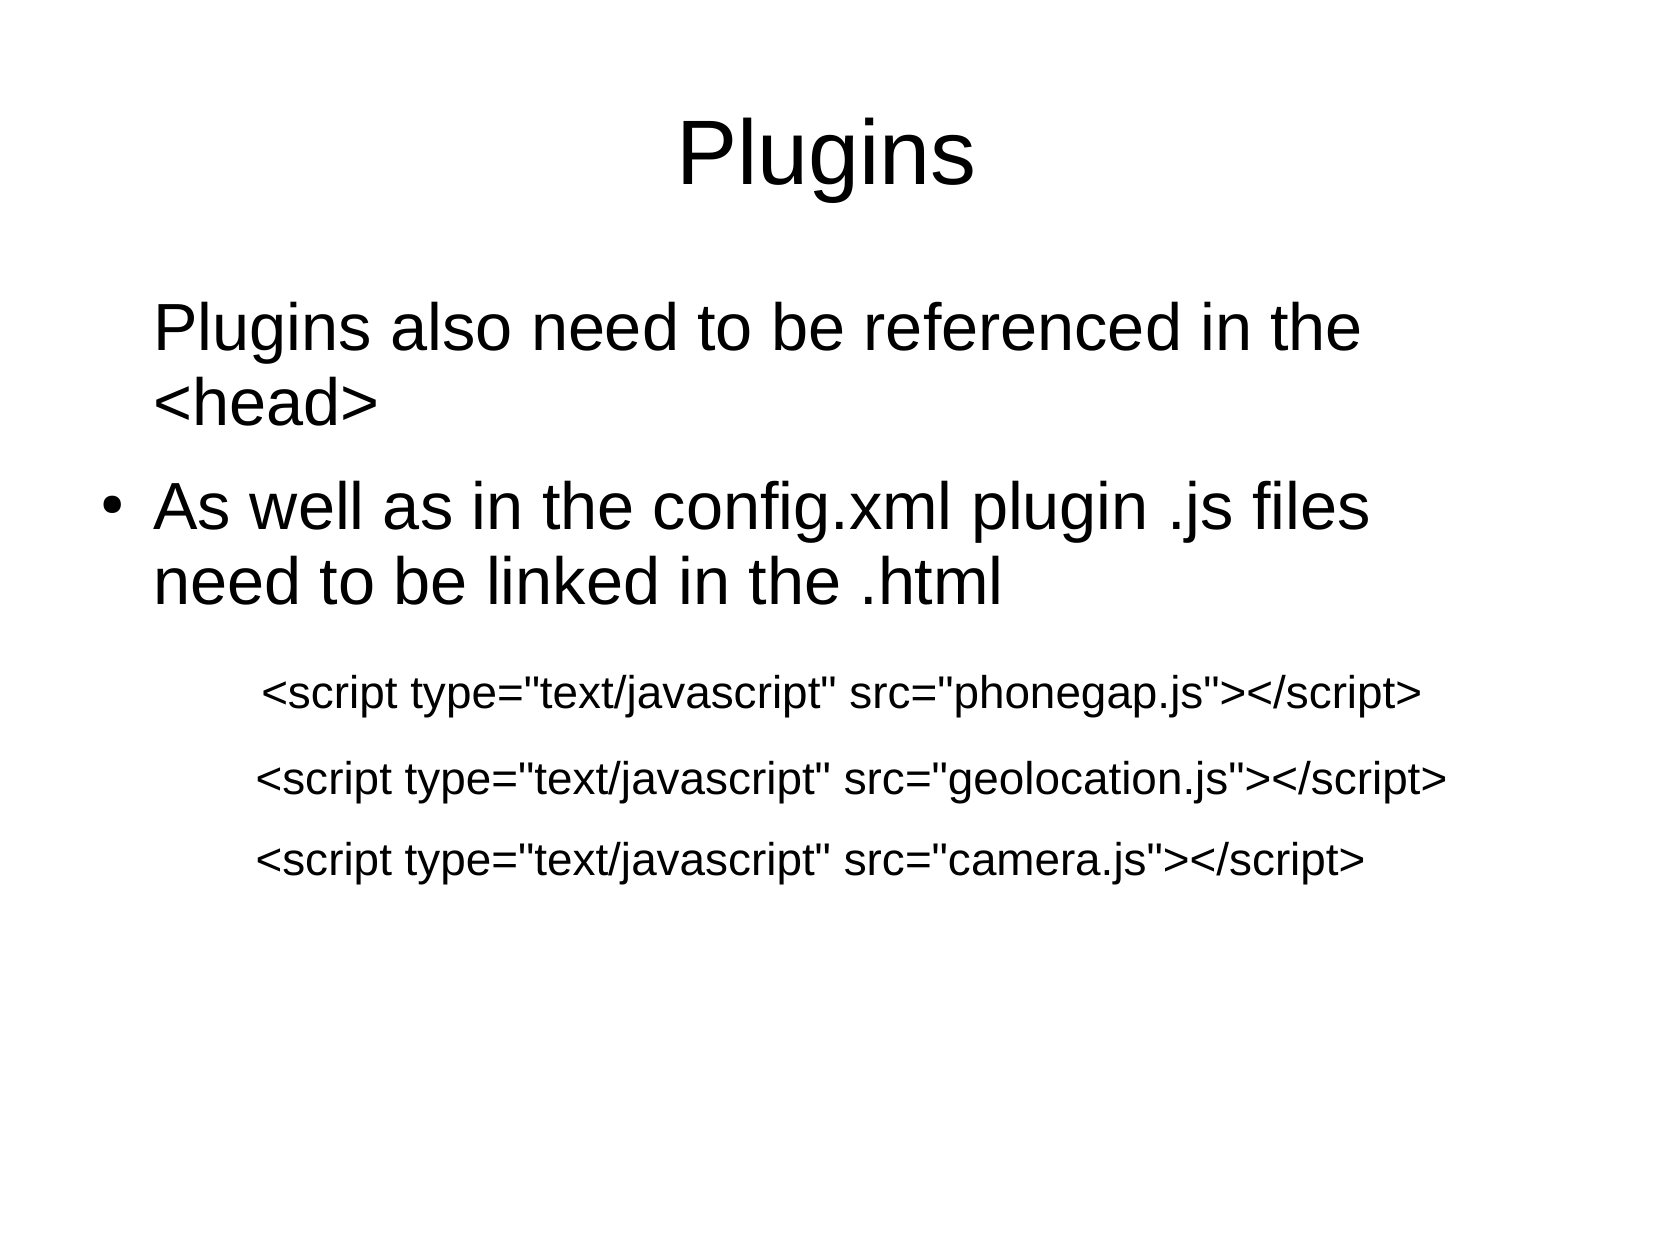

# Plugins
Plugins also need to be referenced in the <head>
As well as in the config.xml plugin .js files need to be linked in the .html
 <script type="text/javascript" src="phonegap.js"></script>
 <script type="text/javascript" src="geolocation.js"></script>
 <script type="text/javascript" src="camera.js"></script>